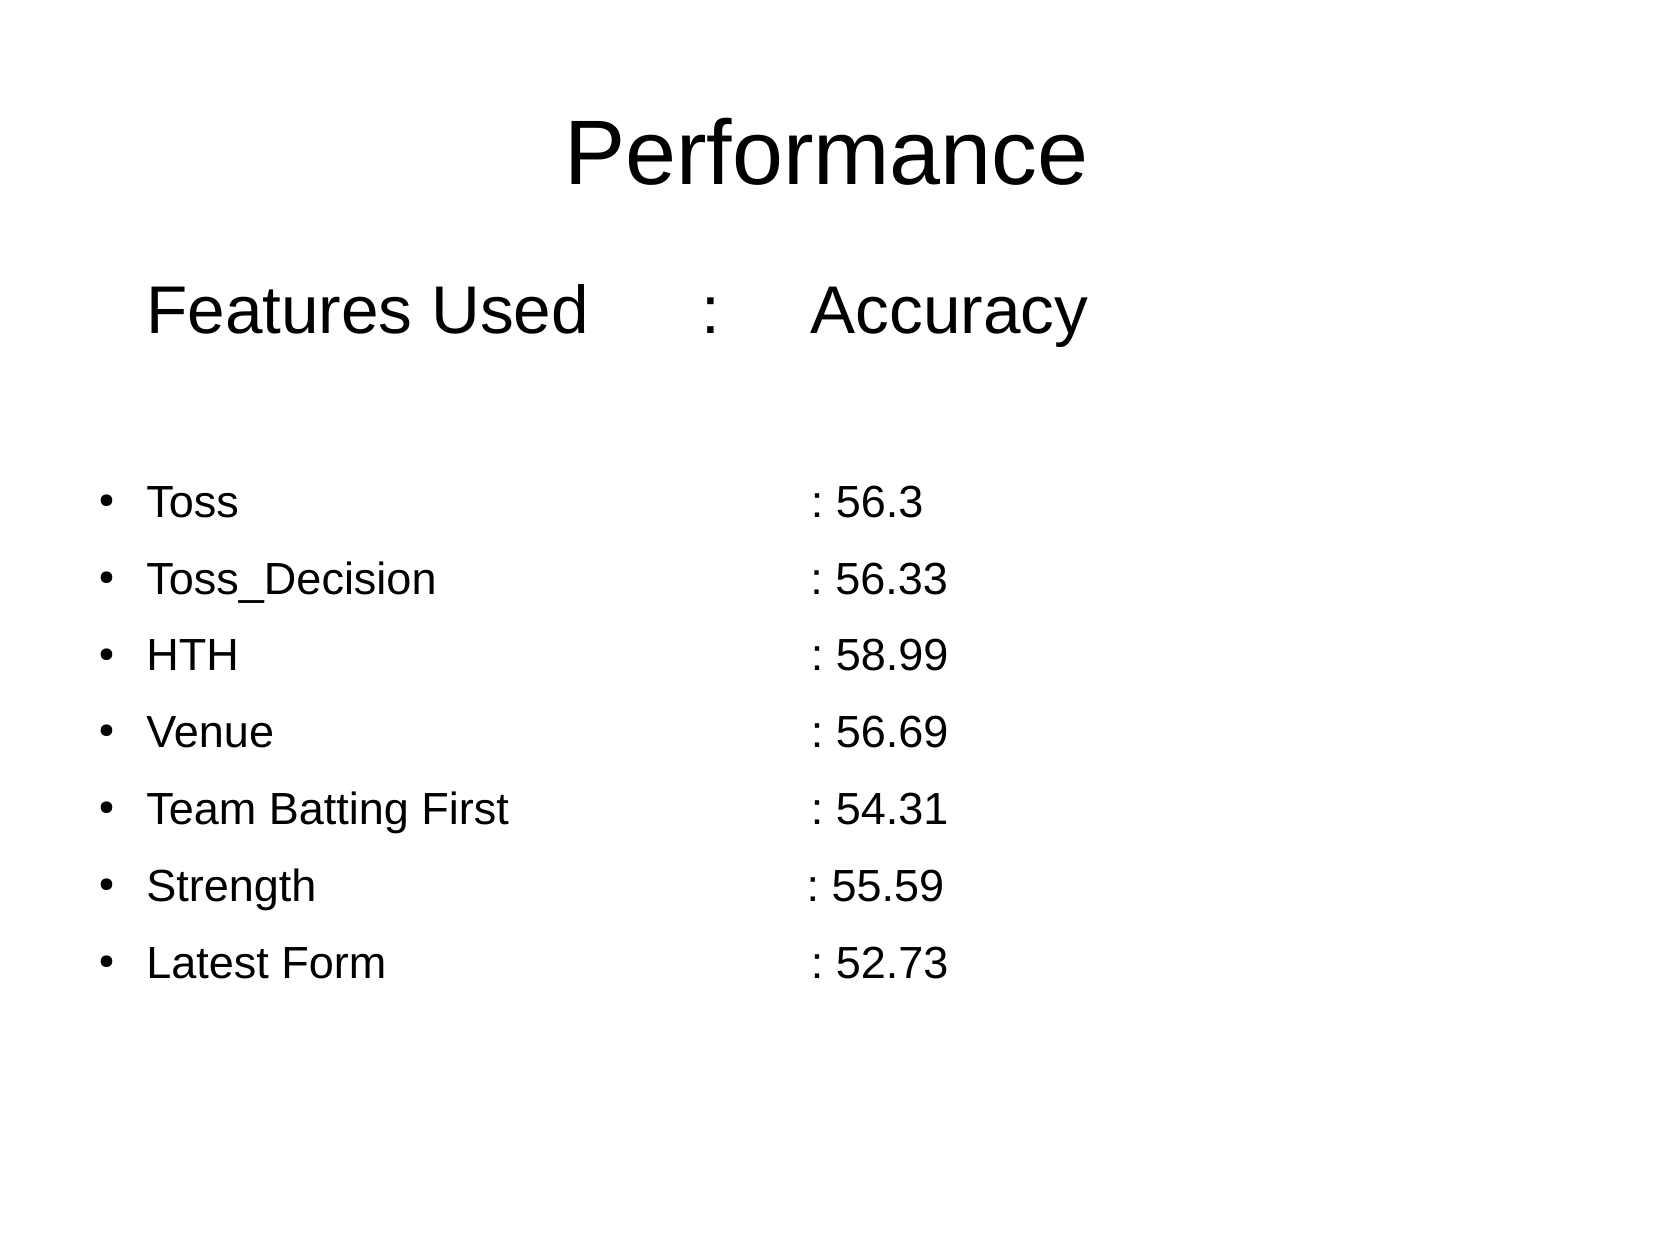

# Performance
Features Used :		Accuracy
Toss					 				: 56.3
Toss_Decision : 56.33
HTH 				 					: 58.99
Venue 						: 56.69
Team Batting First 					: 54.31
Strength 					 : 55.59
Latest Form							: 52.73